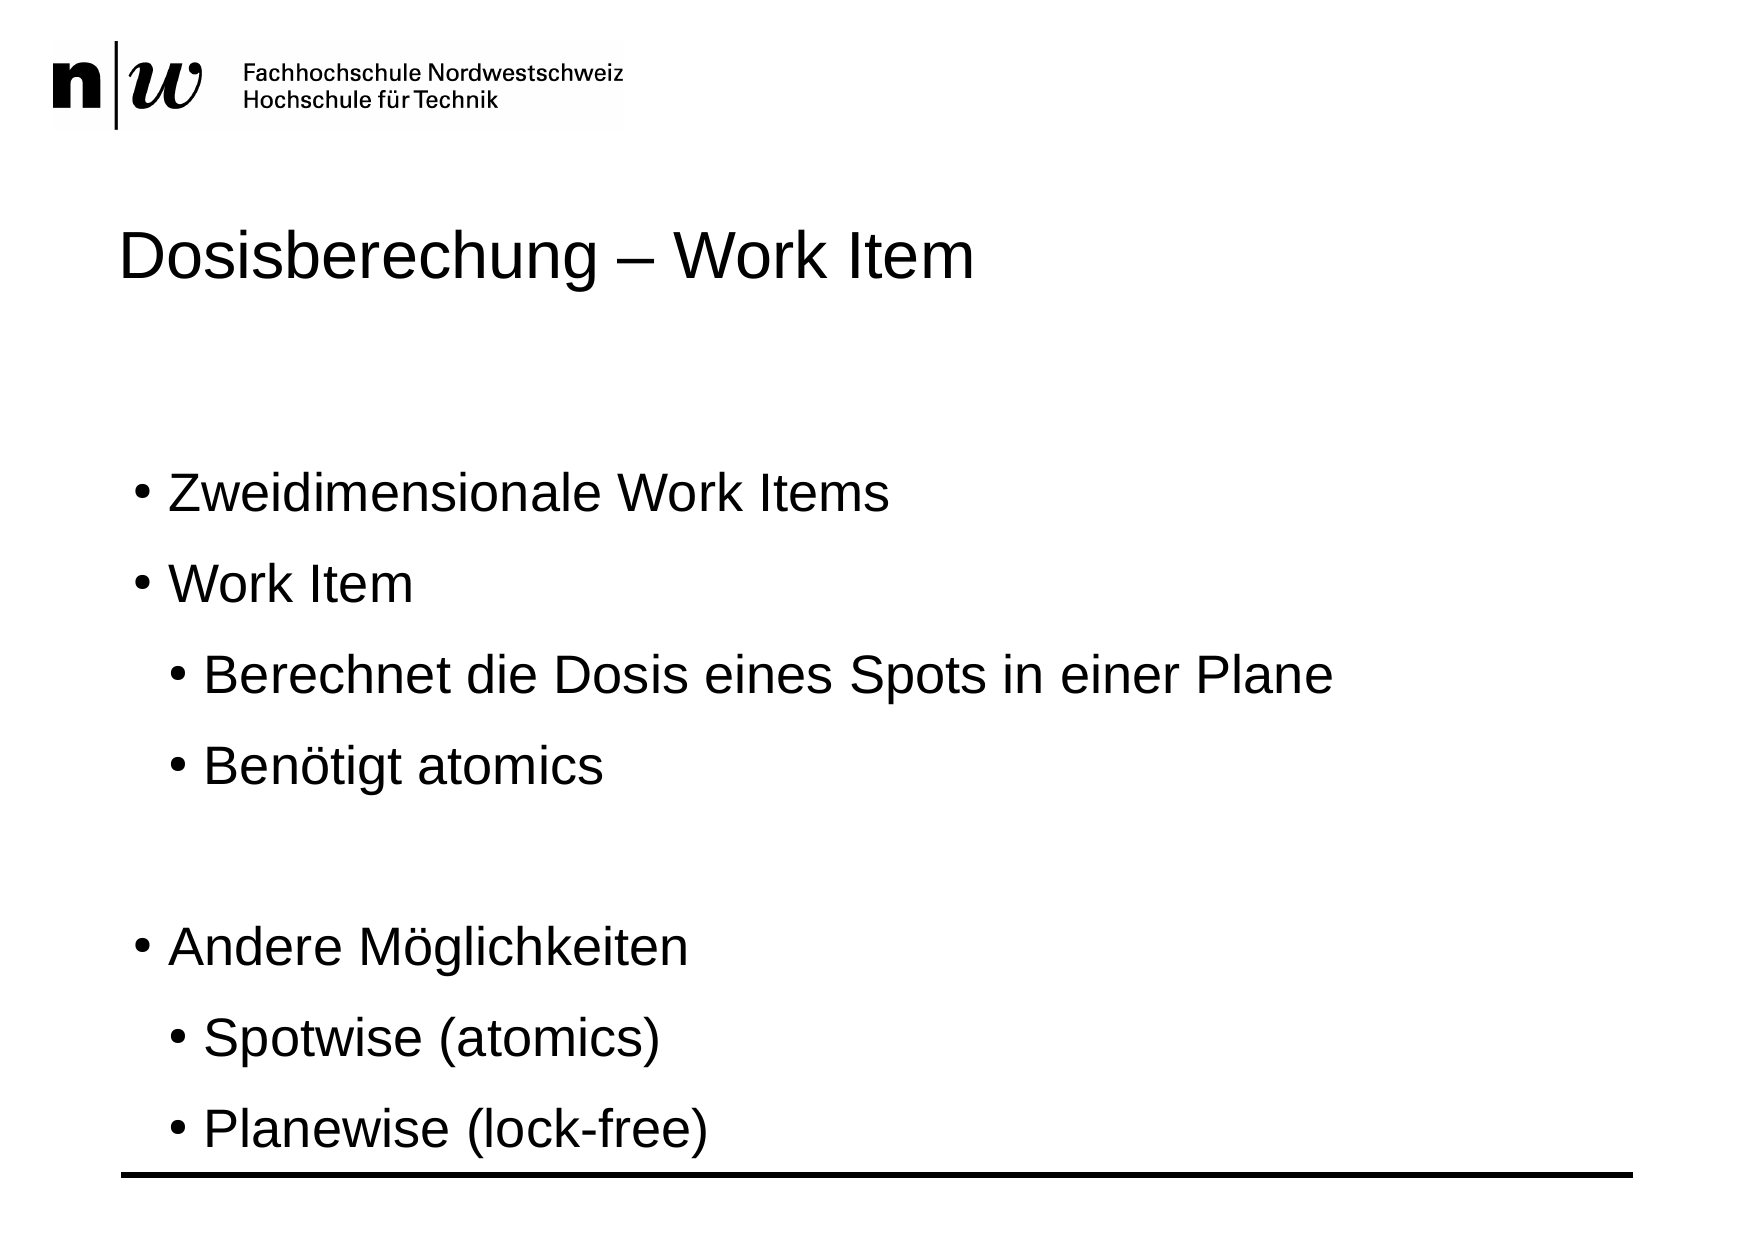

Dosisberechung – Work Item
Zweidimensionale Work Items
Work Item
Berechnet die Dosis eines Spots in einer Plane
Benötigt atomics
Andere Möglichkeiten
Spotwise (atomics)
Planewise (lock-free)